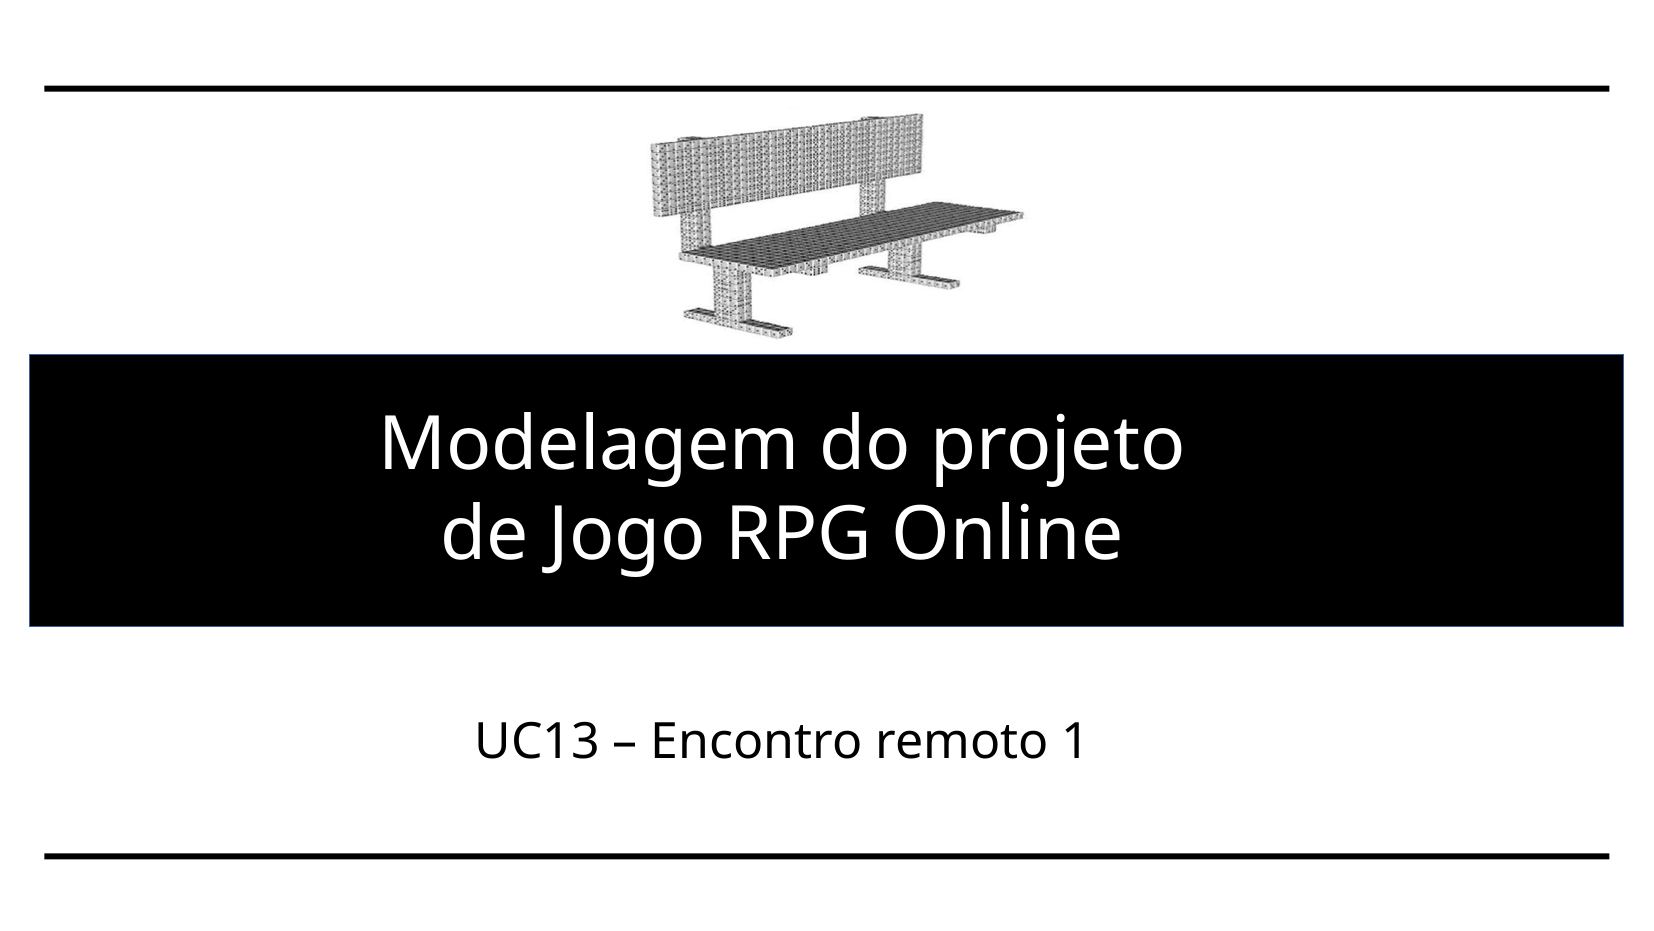

Modelagem do projeto de Jogo RPG Online
UC13 – Encontro remoto 1